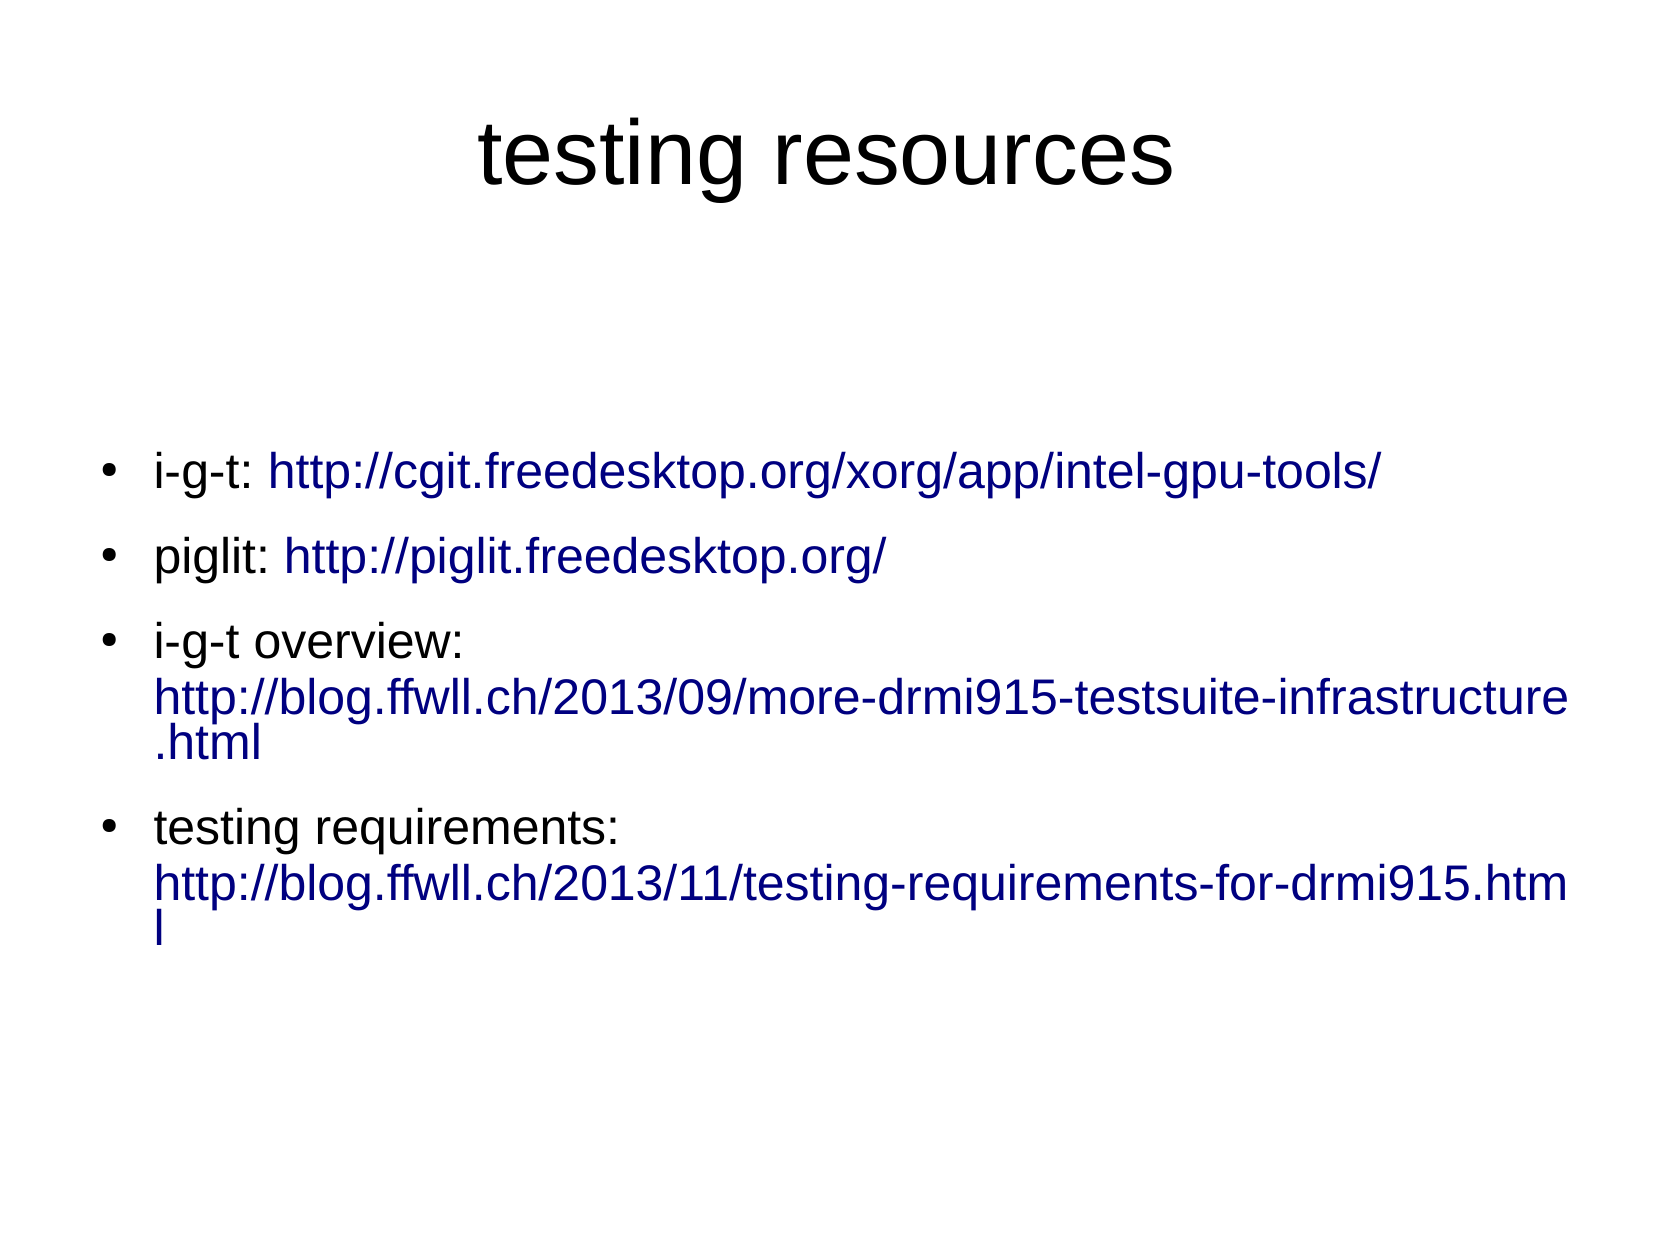

# testing resources
i-g-t: http://cgit.freedesktop.org/xorg/app/intel-gpu-tools/
piglit: http://piglit.freedesktop.org/
i-g-t overview: http://blog.ffwll.ch/2013/09/more-drmi915-testsuite-infrastructure.html
testing requirements: http://blog.ffwll.ch/2013/11/testing-requirements-for-drmi915.html